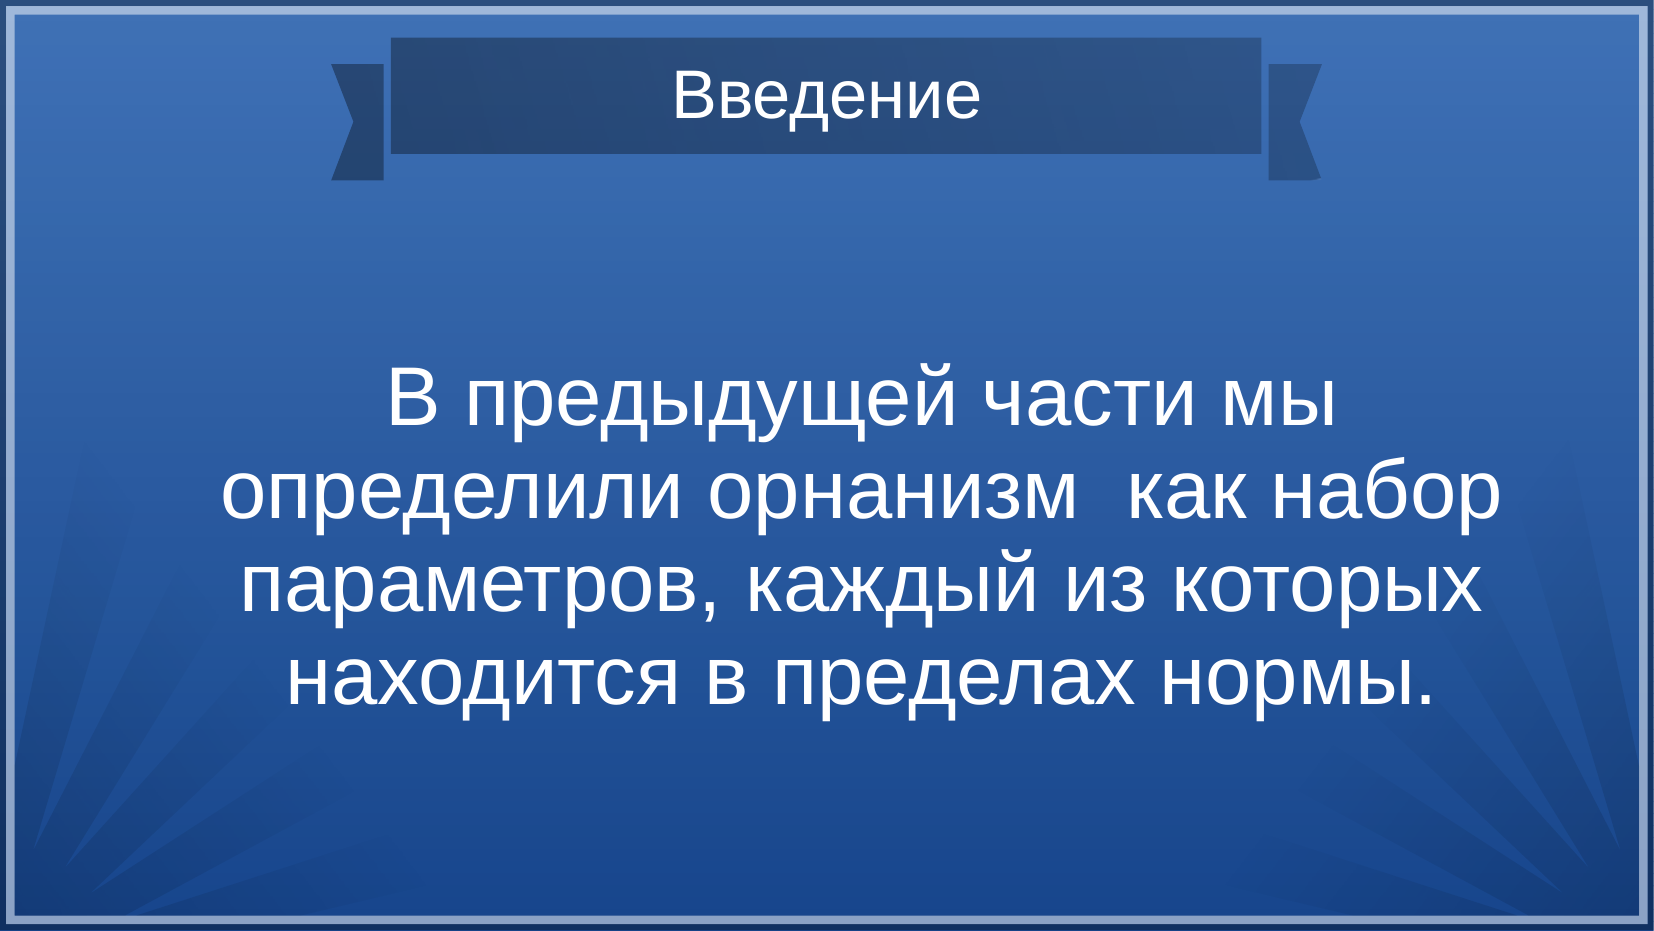

# Введение
В предыдущей части мы определили орнанизм как набор параметров, каждый из которых находится в пределах нормы.